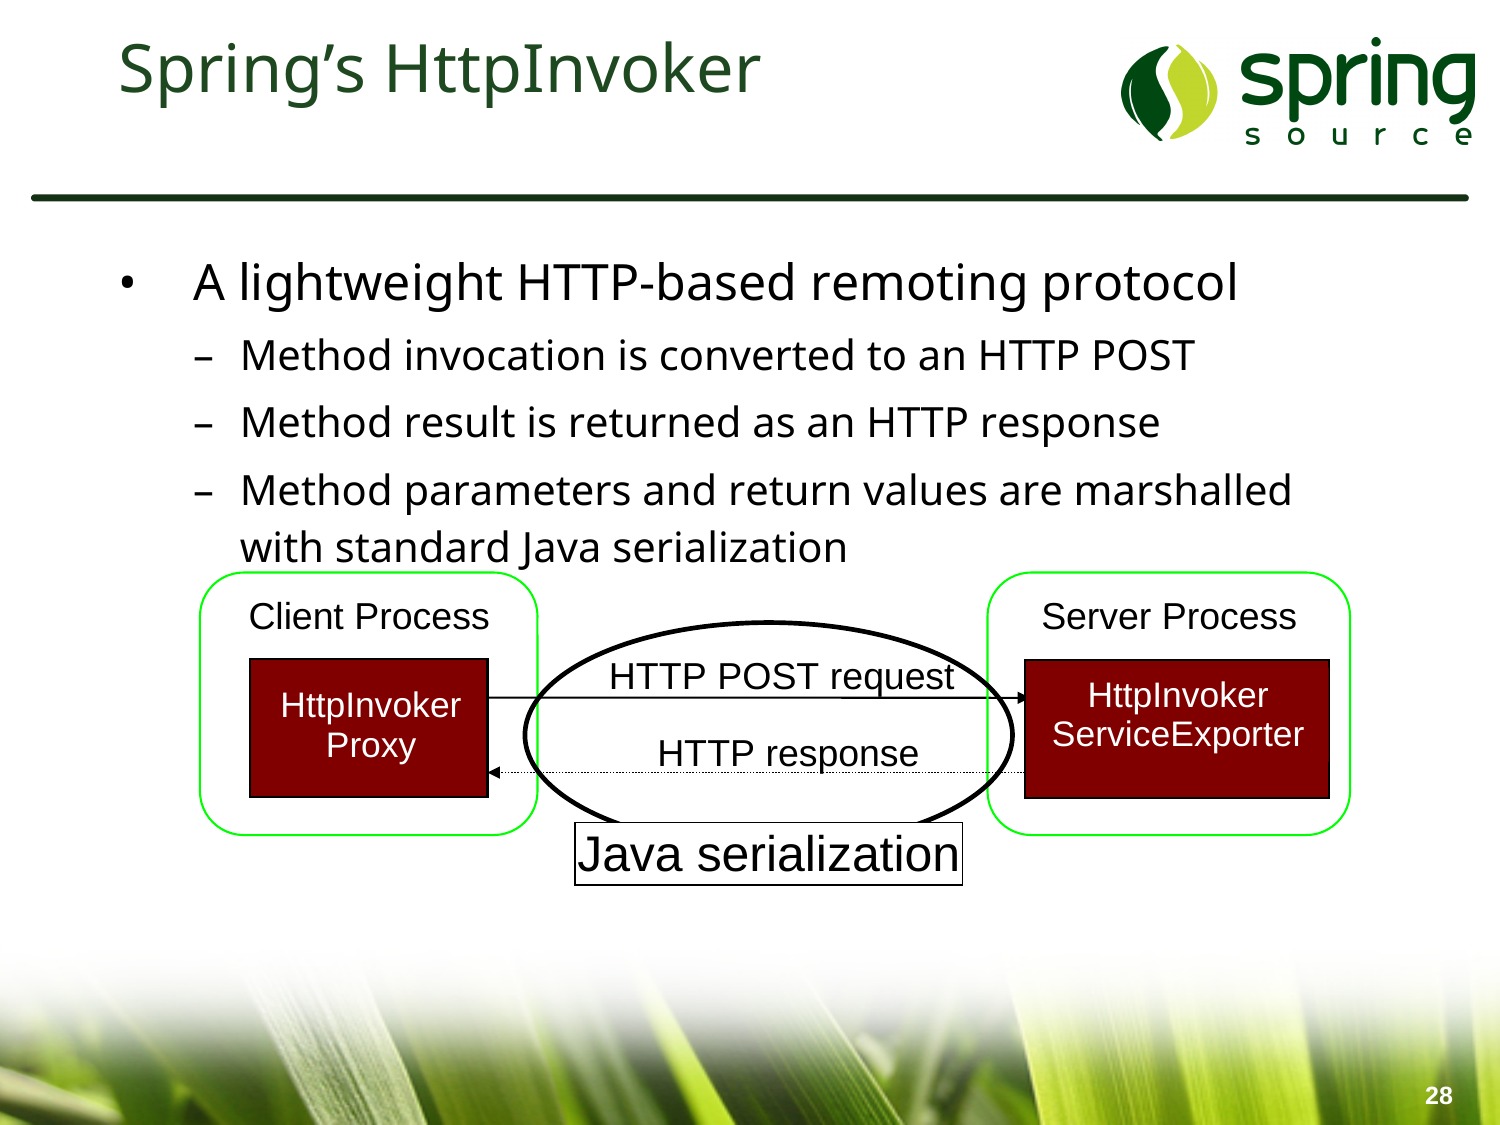

# Spring’s HttpInvoker
A lightweight HTTP-based remoting protocol
Method invocation is converted to an HTTP POST
Method result is returned as an HTTP response
Method parameters and return values are marshalled with standard Java serialization
Client Process
HttpInvoker
Proxy
Server Process
HttpInvoker
ServiceExporter
Java serialization
 HTTP POST request
 HTTP response